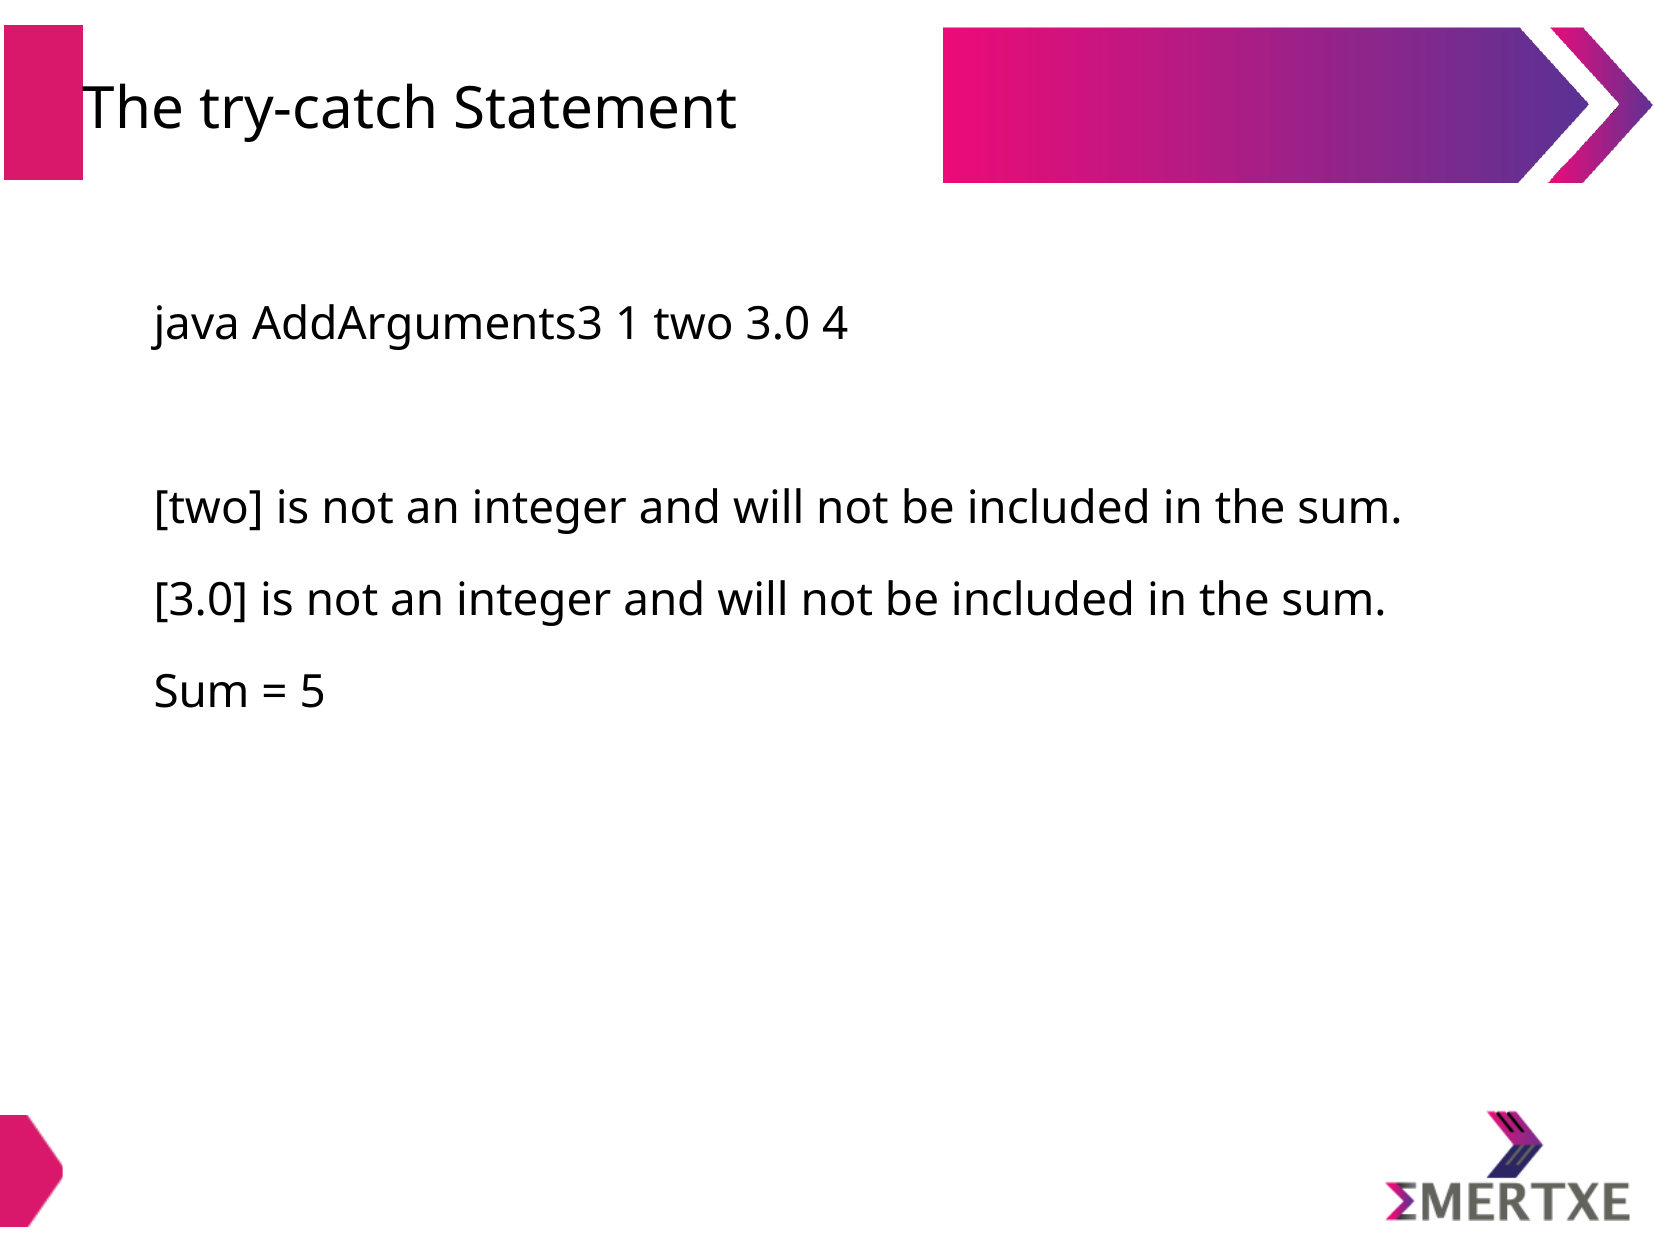

# The try-catch Statement
java AddArguments3 1 two 3.0 4
[two] is not an integer and will not be included in the sum.
[3.0] is not an integer and will not be included in the sum.
Sum = 5